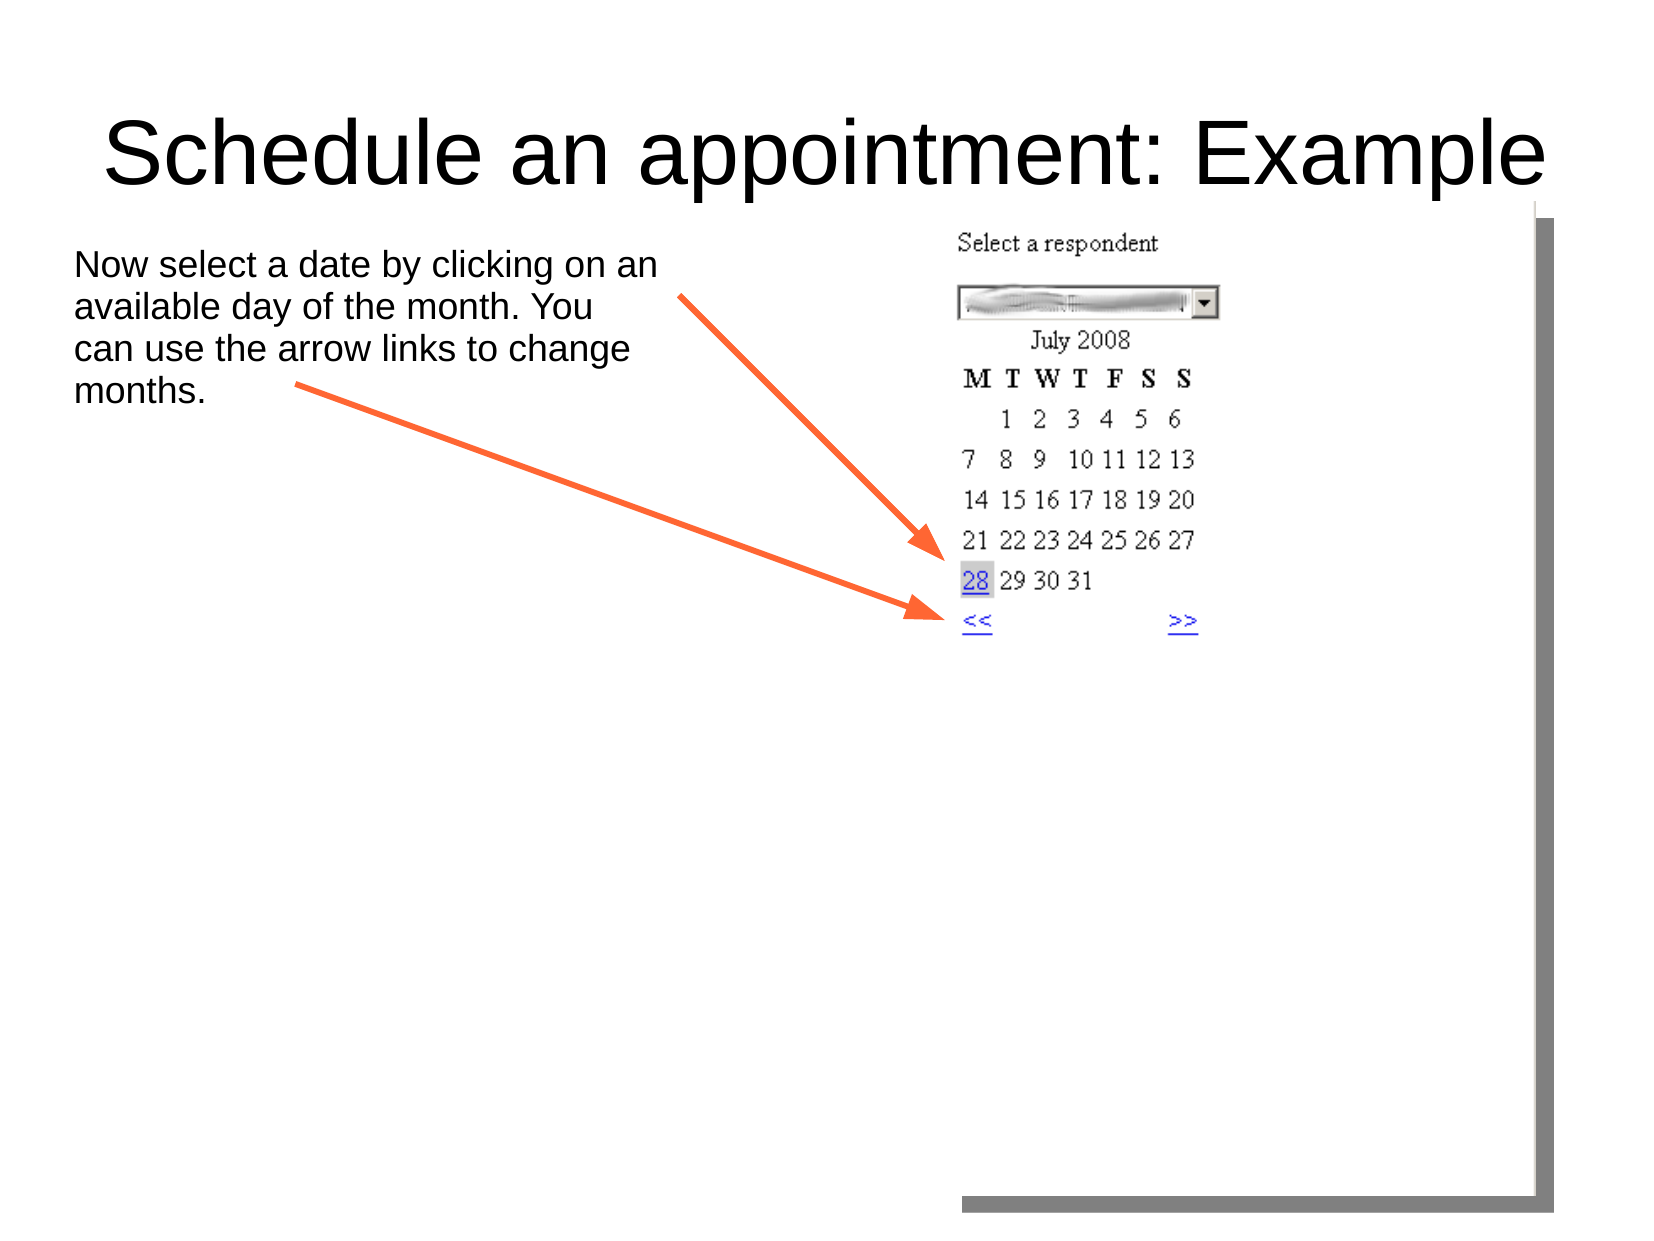

# Schedule an appointment: Example
Now select a date by clicking on an available day of the month. You can use the arrow links to change months.